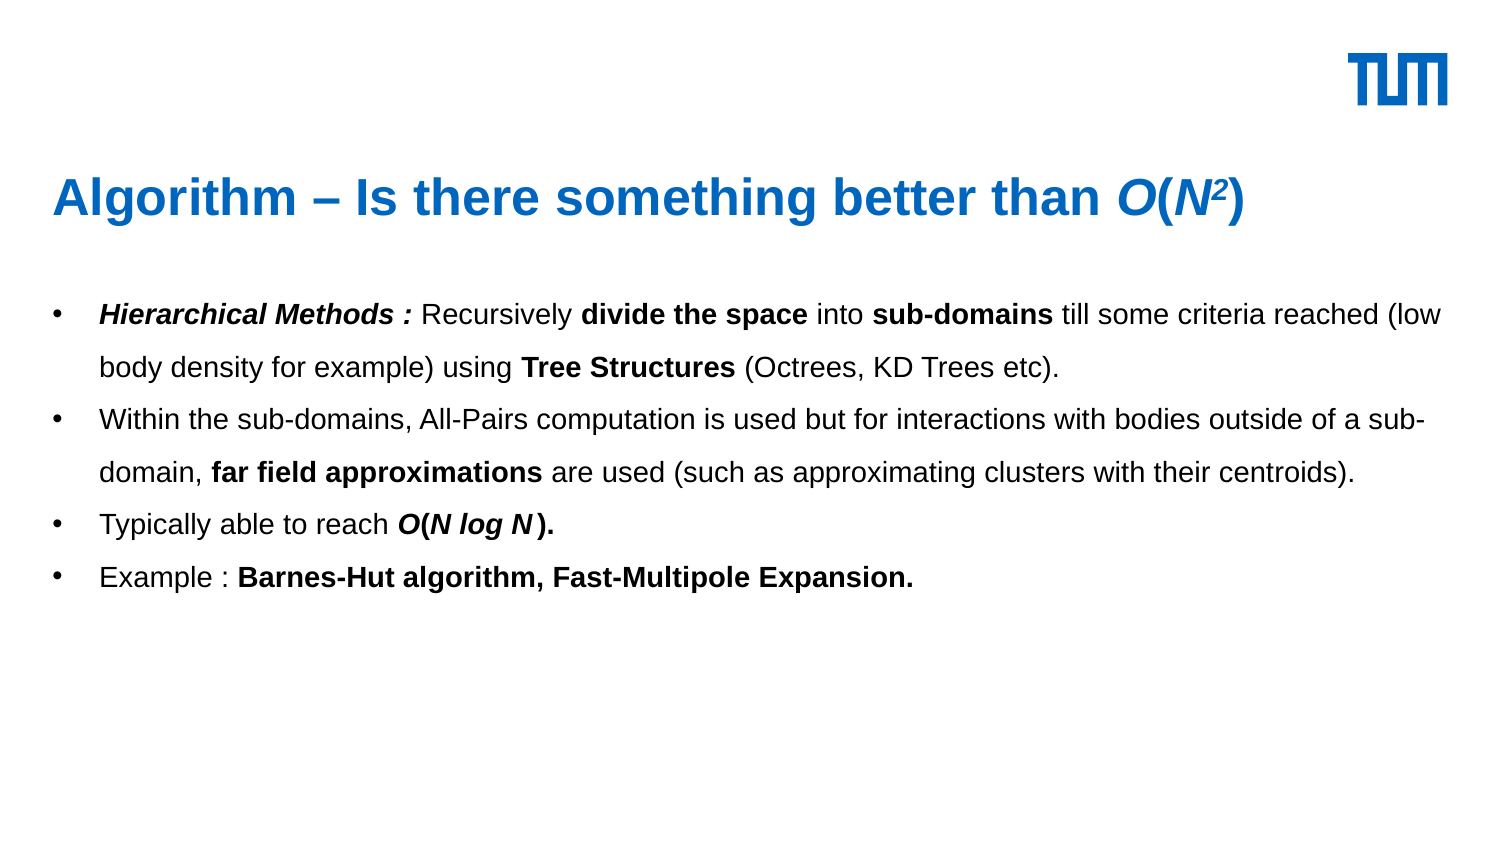

# Algorithm – Is there something better than O(N2)
Hierarchical Methods : Recursively divide the space into sub-domains till some criteria reached (low body density for example) using Tree Structures (Octrees, KD Trees etc).
Within the sub-domains, All-Pairs computation is used but for interactions with bodies outside of a sub-domain, far field approximations are used (such as approximating clusters with their centroids).
Typically able to reach O(N log N ).
Example : Barnes-Hut algorithm, Fast-Multipole Expansion.